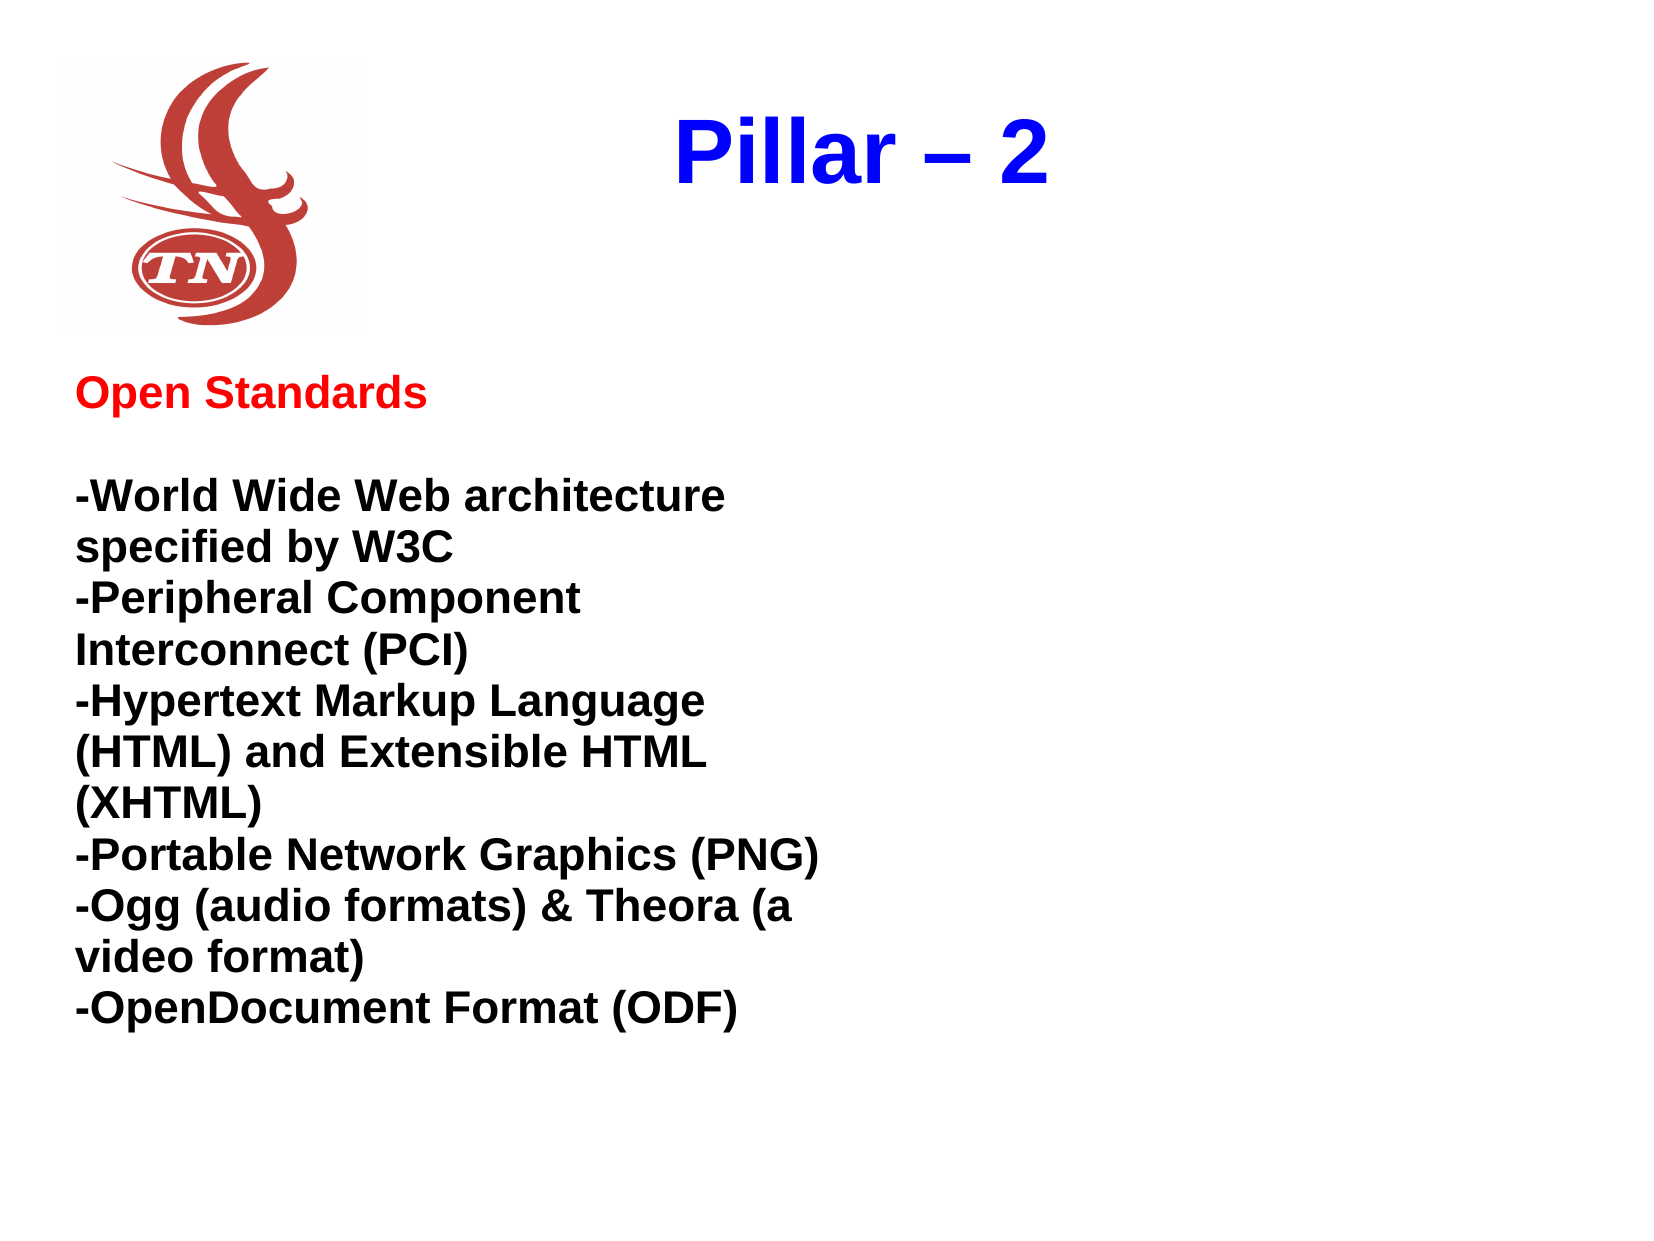

# Pillar – 2
Open Standards
-World Wide Web architecture specified by W3C
-Peripheral Component Interconnect (PCI)
-Hypertext Markup Language (HTML) and Extensible HTML (XHTML)
-Portable Network Graphics (PNG)
-Ogg (audio formats) & Theora (a video format)
-OpenDocument Format (ODF)